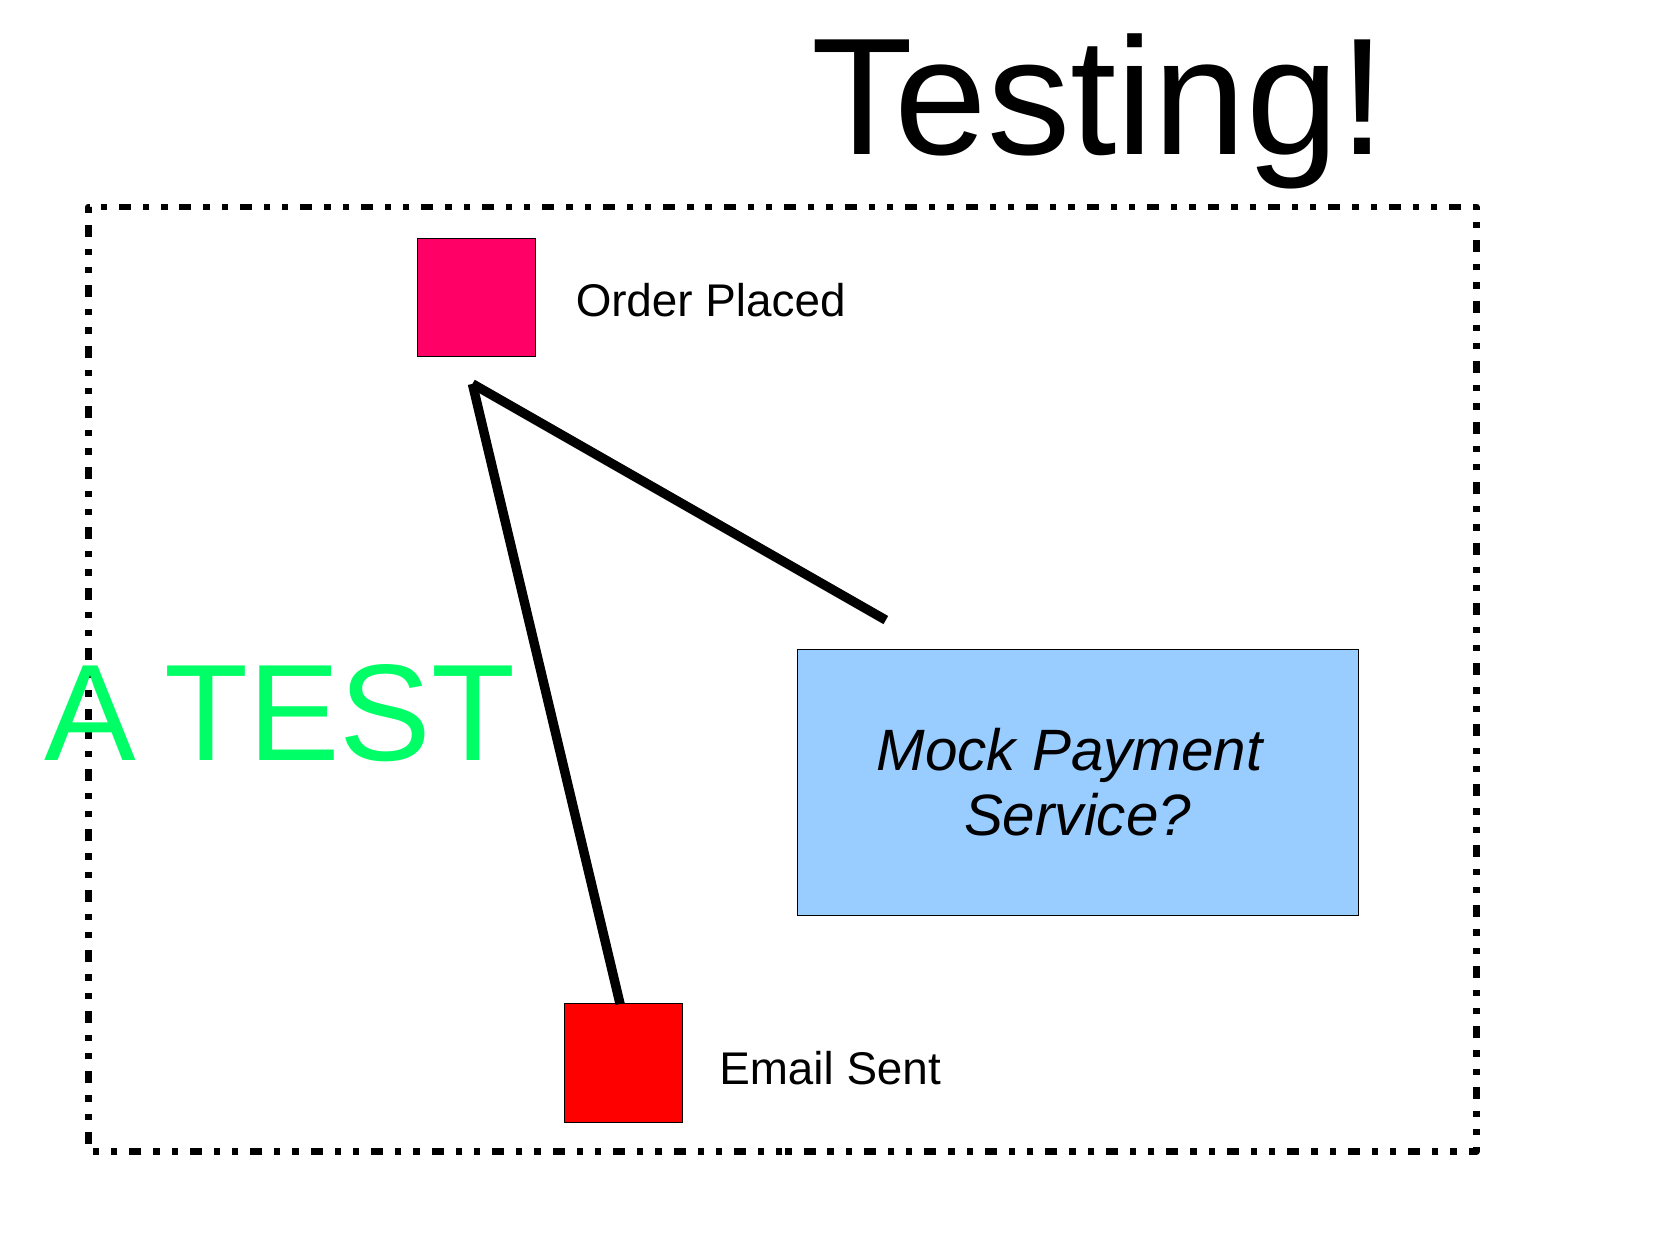

Testing!
Order Placed
A TEST
Mock Payment
Service?
Email Sent